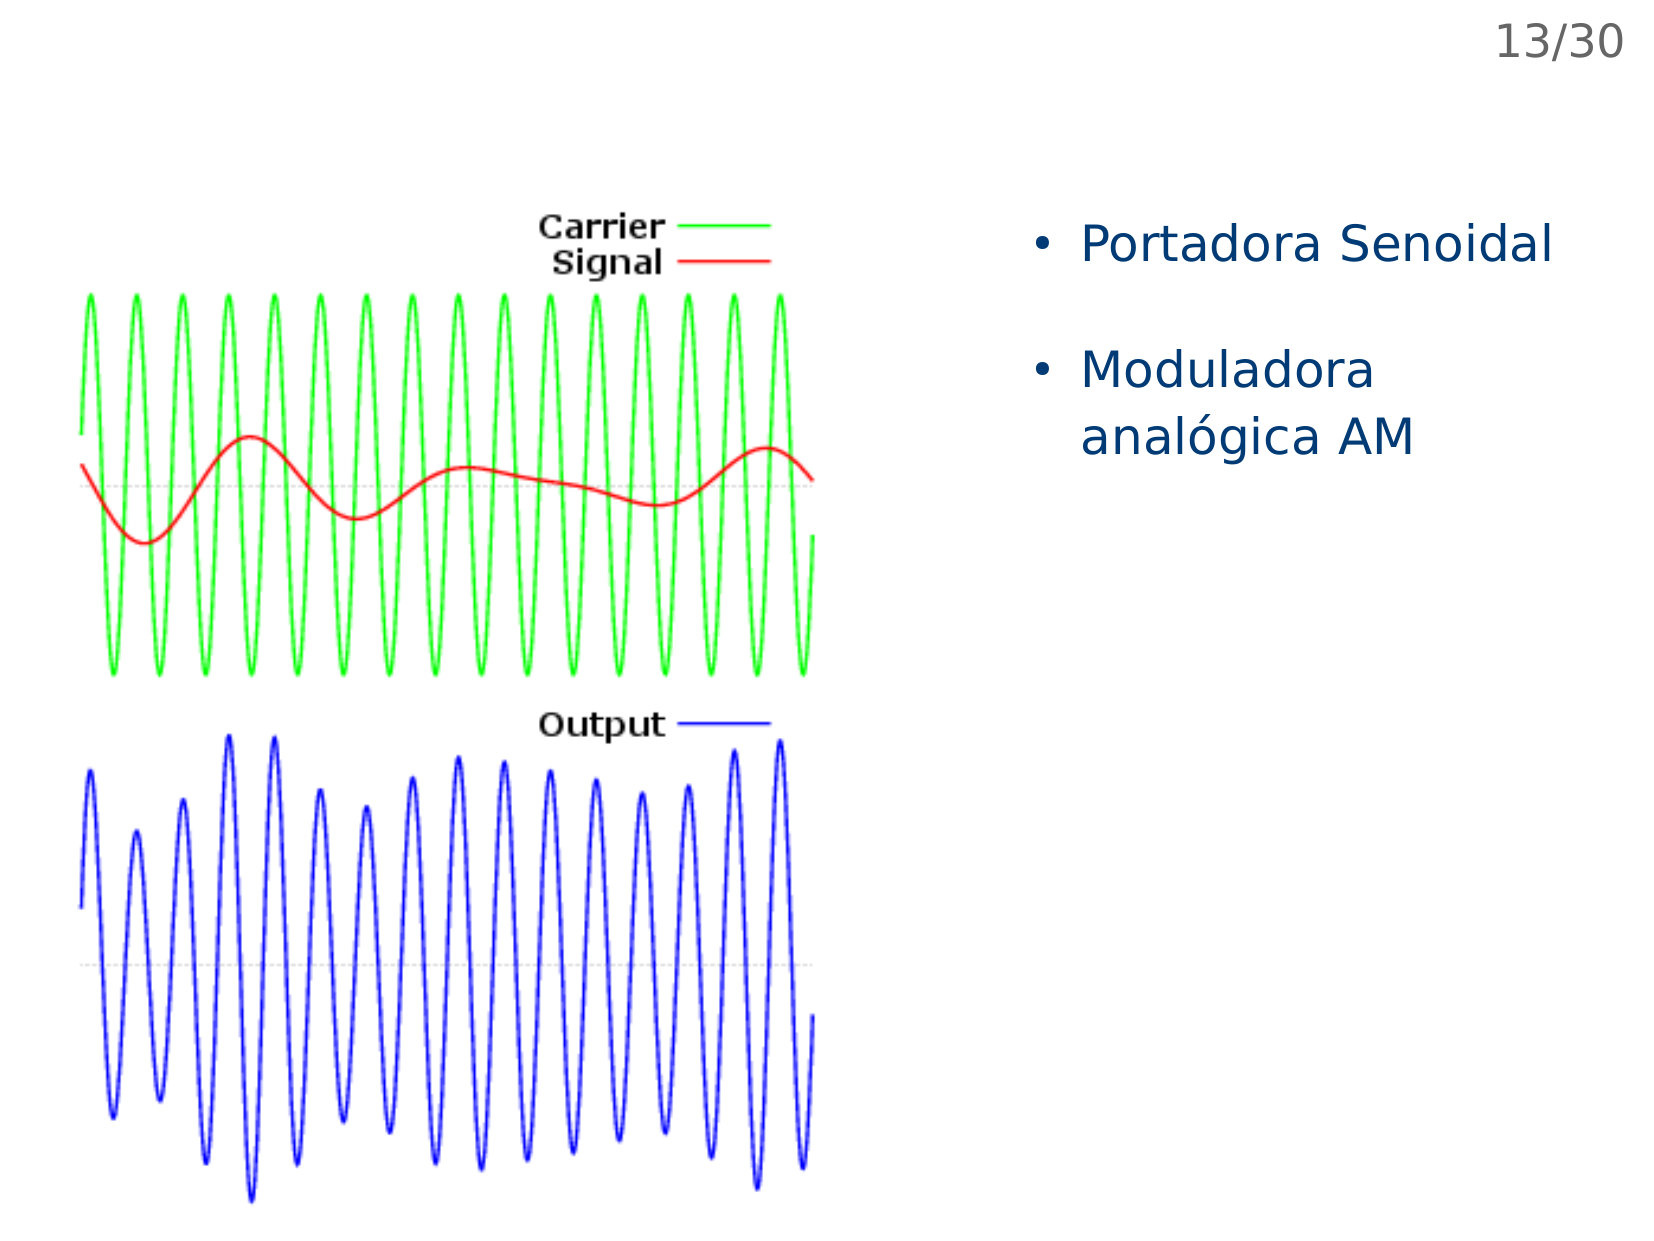

13
#
Portadora Senoidal
Moduladora analógica AM